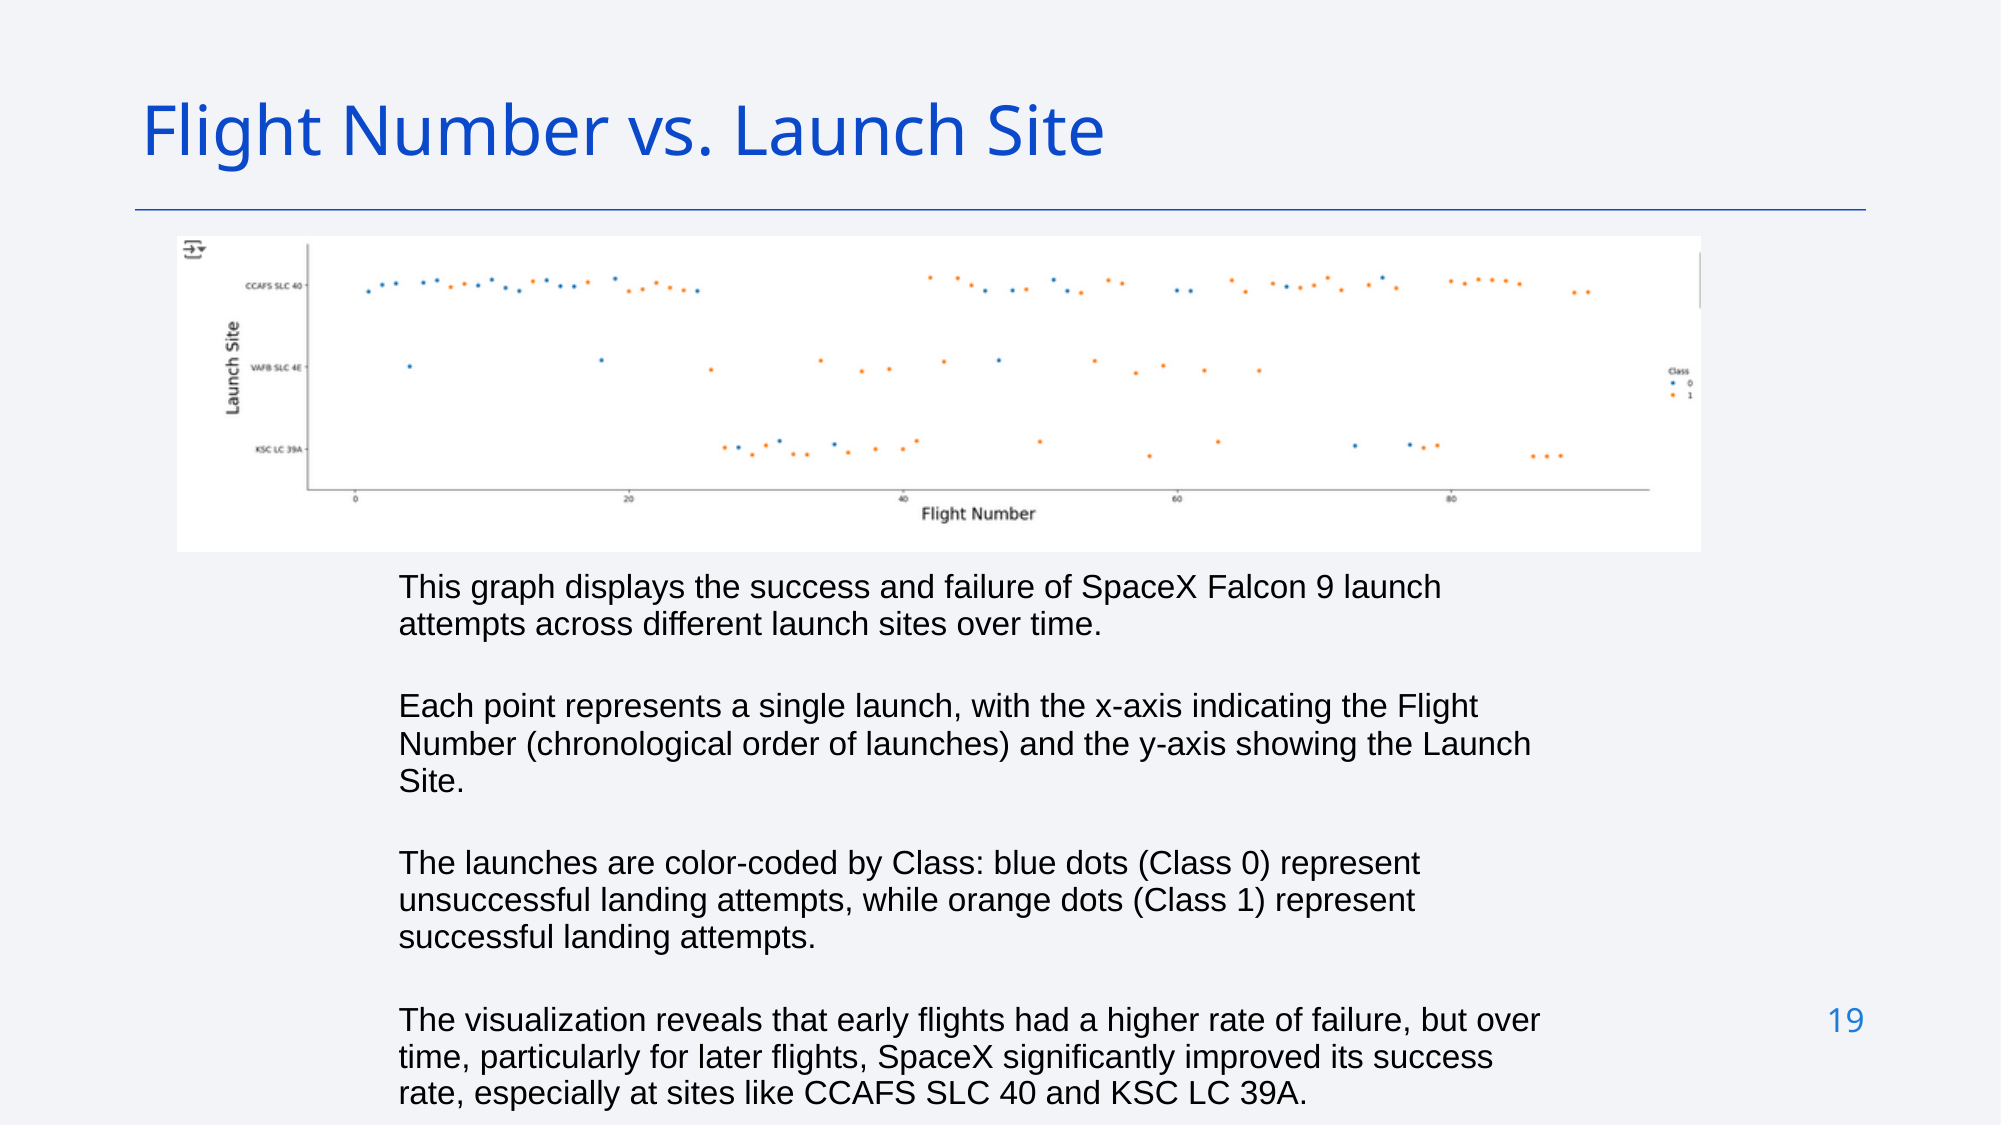

Flight Number vs. Launch Site
This graph displays the success and failure of SpaceX Falcon 9 launch attempts across different launch sites over time.
Each point represents a single launch, with the x-axis indicating the Flight Number (chronological order of launches) and the y-axis showing the Launch Site.
The launches are color-coded by Class: blue dots (Class 0) represent unsuccessful landing attempts, while orange dots (Class 1) represent successful landing attempts.
The visualization reveals that early flights had a higher rate of failure, but over time, particularly for later flights, SpaceX significantly improved its success rate, especially at sites like CCAFS SLC 40 and KSC LC 39A.
19